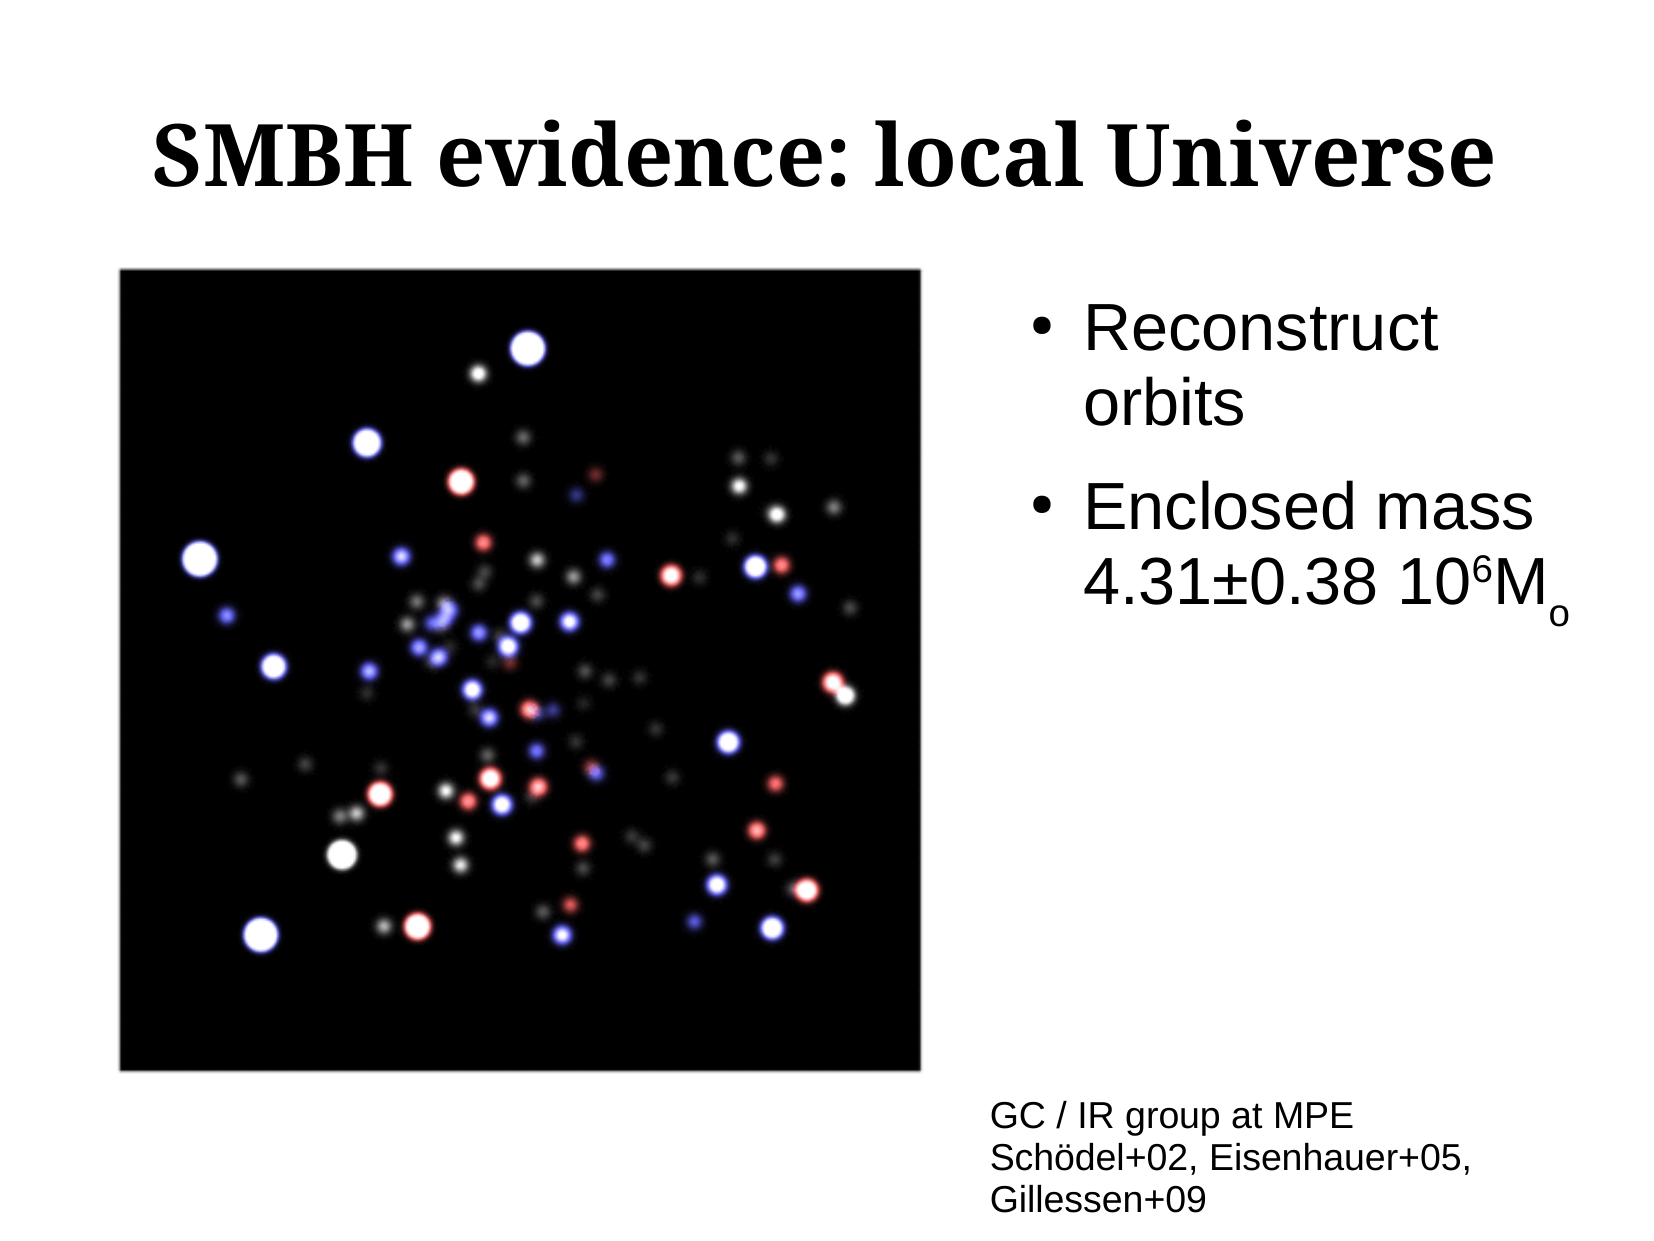

# SMBH evidence: local Universe
Reconstruct orbits
Enclosed mass
4.31±0.38 106Mo
GC / IR group at MPE
Schödel+02, Eisenhauer+05, Gillessen+09